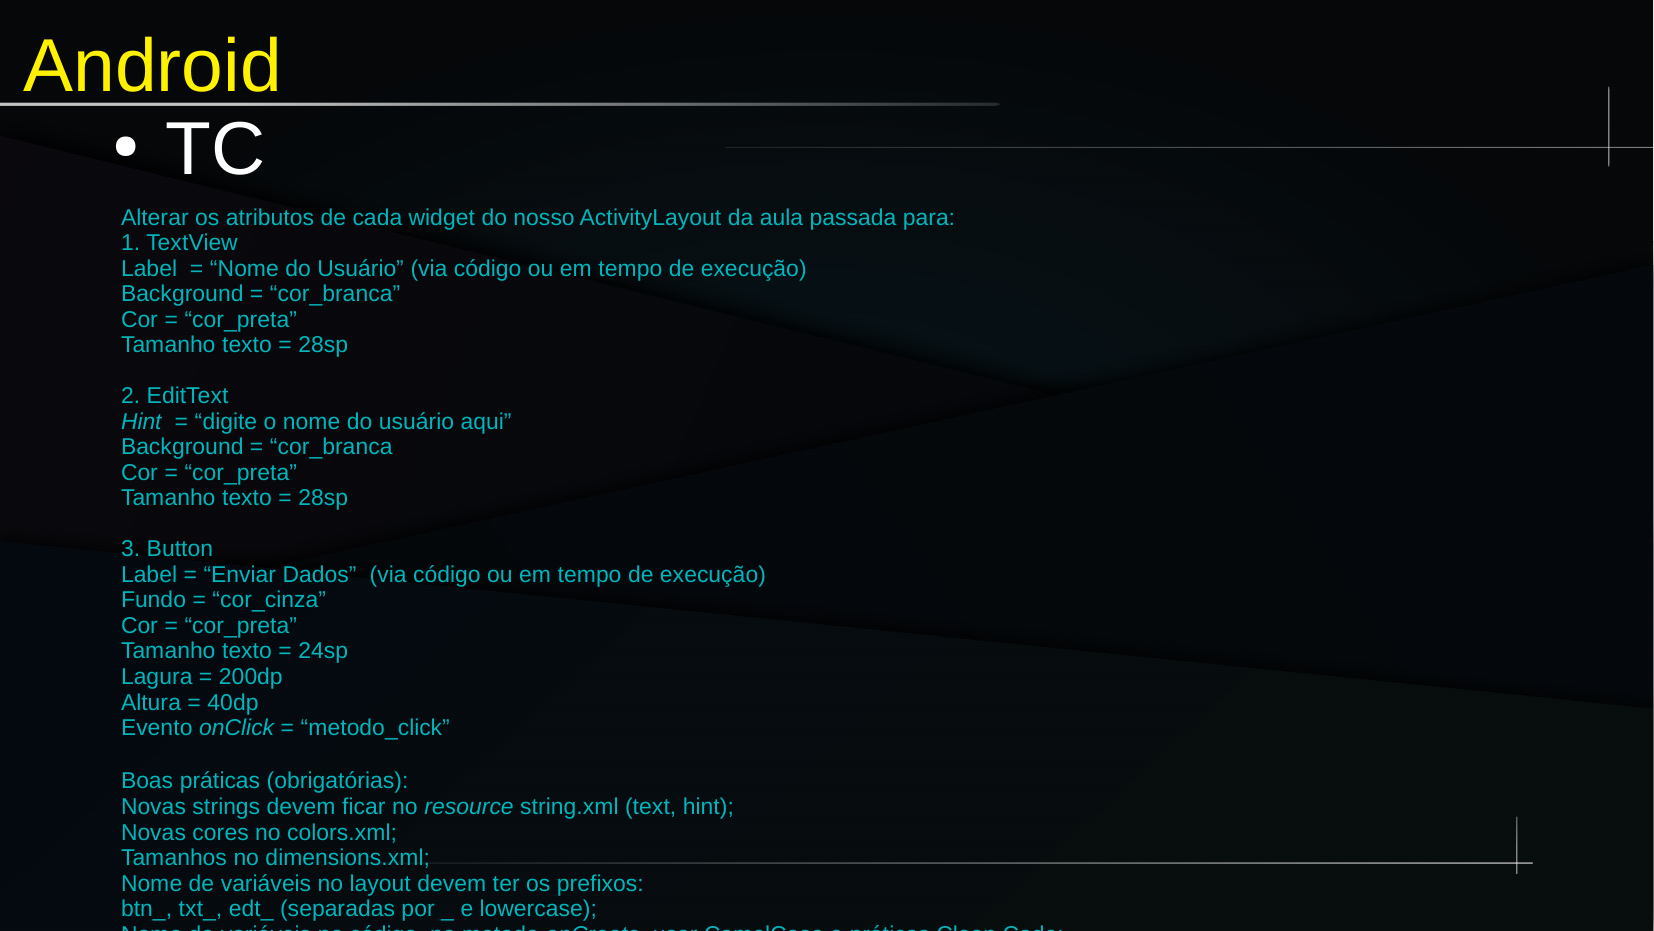

# Android
TC
Alterar os atributos de cada widget do nosso ActivityLayout da aula passada para:
1. TextView
Label = “Nome do Usuário” (via código ou em tempo de execução)
Background = “cor_branca”
Cor = “cor_preta”
Tamanho texto = 28sp
2. EditText
Hint = “digite o nome do usuário aqui”
Background = “cor_branca
Cor = “cor_preta”
Tamanho texto = 28sp
3. Button
Label = “Enviar Dados” (via código ou em tempo de execução)
Fundo = “cor_cinza”
Cor = “cor_preta”
Tamanho texto = 24sp
Lagura = 200dp
Altura = 40dp
Evento onClick = “metodo_click”
Boas práticas (obrigatórias):
Novas strings devem ficar no resource string.xml (text, hint);
Novas cores no colors.xml;
Tamanhos no dimensions.xml;
Nome de variáveis no layout devem ter os prefixos:
btn_, txt_, edt_ (separadas por _ e lowercase);
Nome de variáveis no código, no metodo onCreate, usar CamelCase e práticas Clean Code:
Exemplo: btnEnviarDadosUsuario
Deve compilar e rodar direto no emulador sem errors ou warnings;
* Você parou para pensar que há um dia atrás você não
conhecia a maioria dos termos desses exercicios?